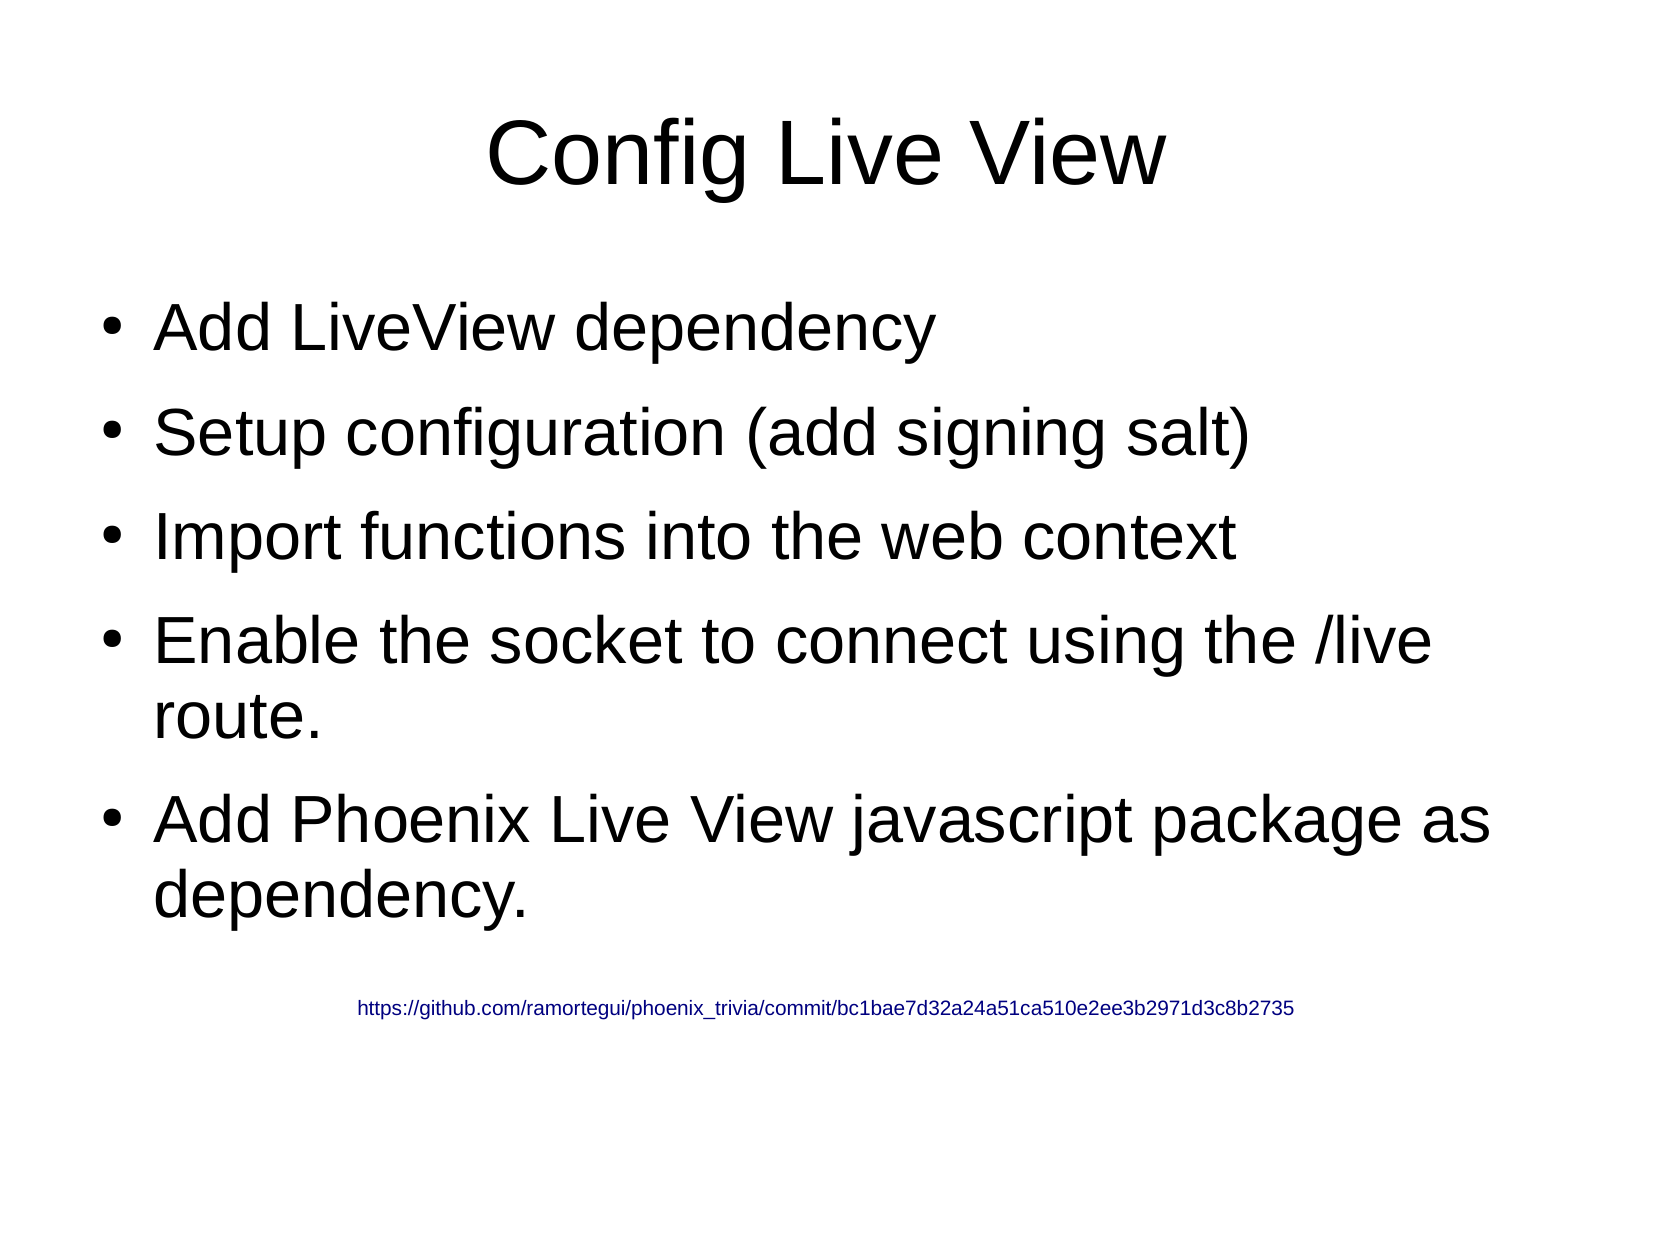

# Config Live View
Add LiveView dependency
Setup configuration (add signing salt)
Import functions into the web context
Enable the socket to connect using the /live route.
Add Phoenix Live View javascript package as dependency.
https://github.com/ramortegui/phoenix_trivia/commit/bc1bae7d32a24a51ca510e2ee3b2971d3c8b2735